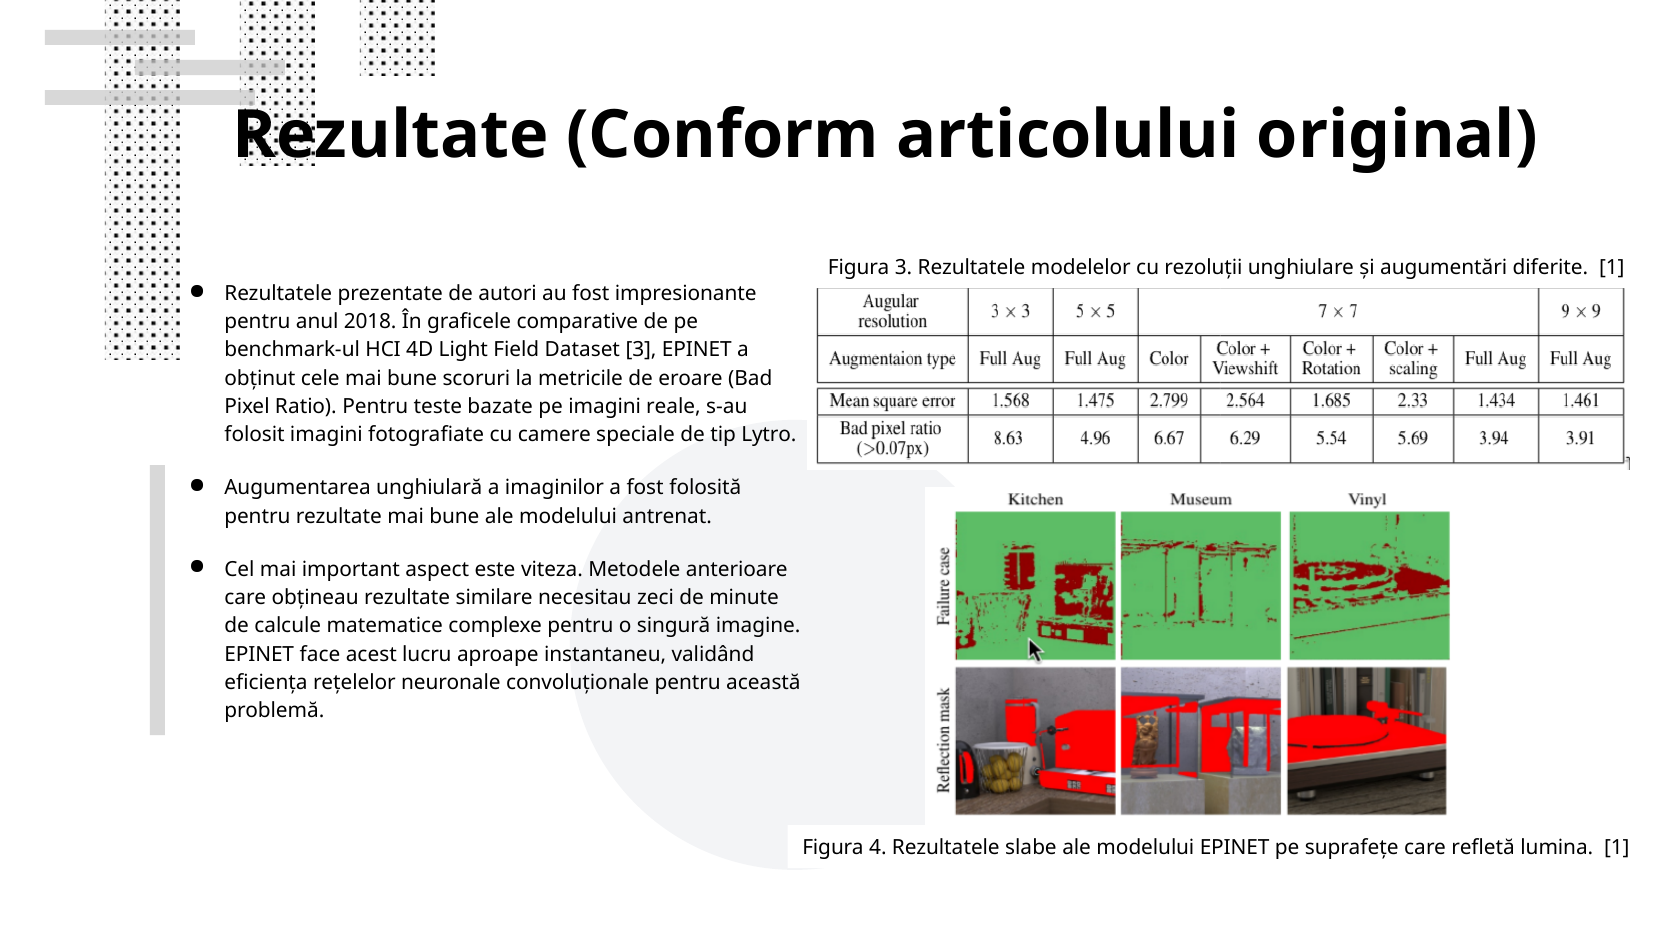

# Rezultate (Conform articolului original)
Rezultatele prezentate de autori au fost impresionante pentru anul 2018. În graficele comparative de pe benchmark-ul HCI 4D Light Field Dataset [3], EPINET a obținut cele mai bune scoruri la metricile de eroare (Bad Pixel Ratio). Pentru teste bazate pe imagini reale, s-au folosit imagini fotografiate cu camere speciale de tip Lytro.
Augumentarea unghiulară a imaginilor a fost folosită pentru rezultate mai bune ale modelului antrenat.
Cel mai important aspect este viteza. Metodele anterioare care obțineau rezultate similare necesitau zeci de minute de calcule matematice complexe pentru o singură imagine. EPINET face acest lucru aproape instantaneu, validând eficiența rețelelor neuronale convoluționale pentru această problemă.
Figura 3. Rezultatele modelelor cu rezoluții unghiulare și augumentări diferite. [1]
Figura 4. Rezultatele slabe ale modelului EPINET pe suprafețe care refletă lumina. [1]